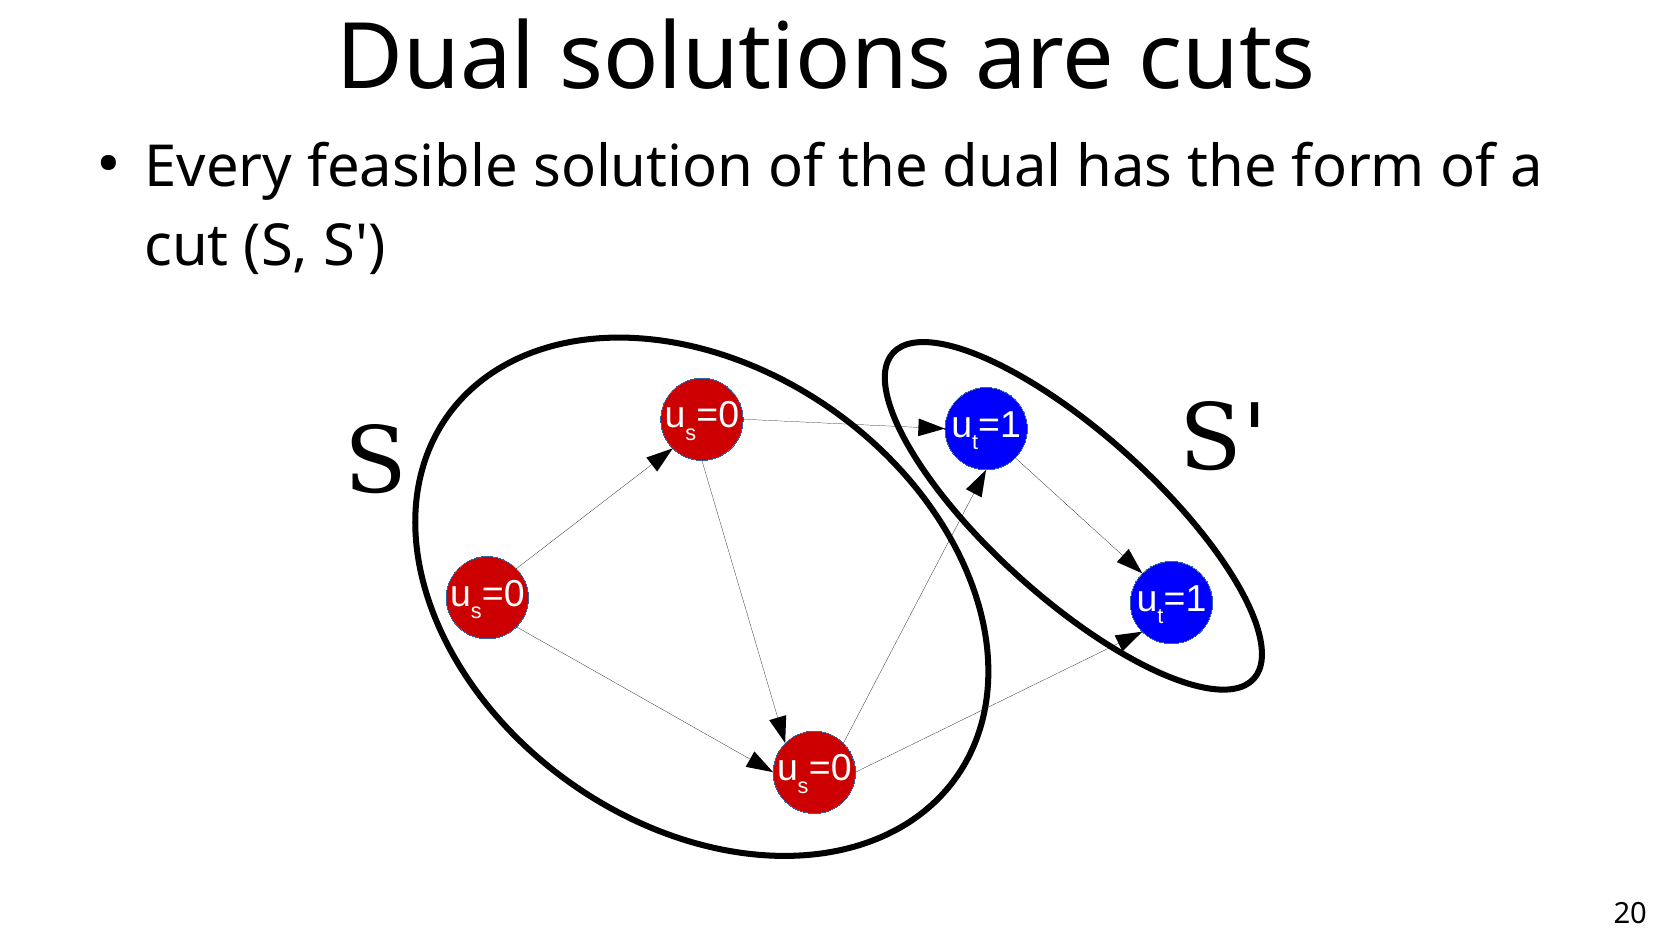

# Dual solutions are cuts
Every feasible solution of the dual has the form of a cut (S, S')
us=0
ut=1
S'
S
us=0
ut=1
us=0
20